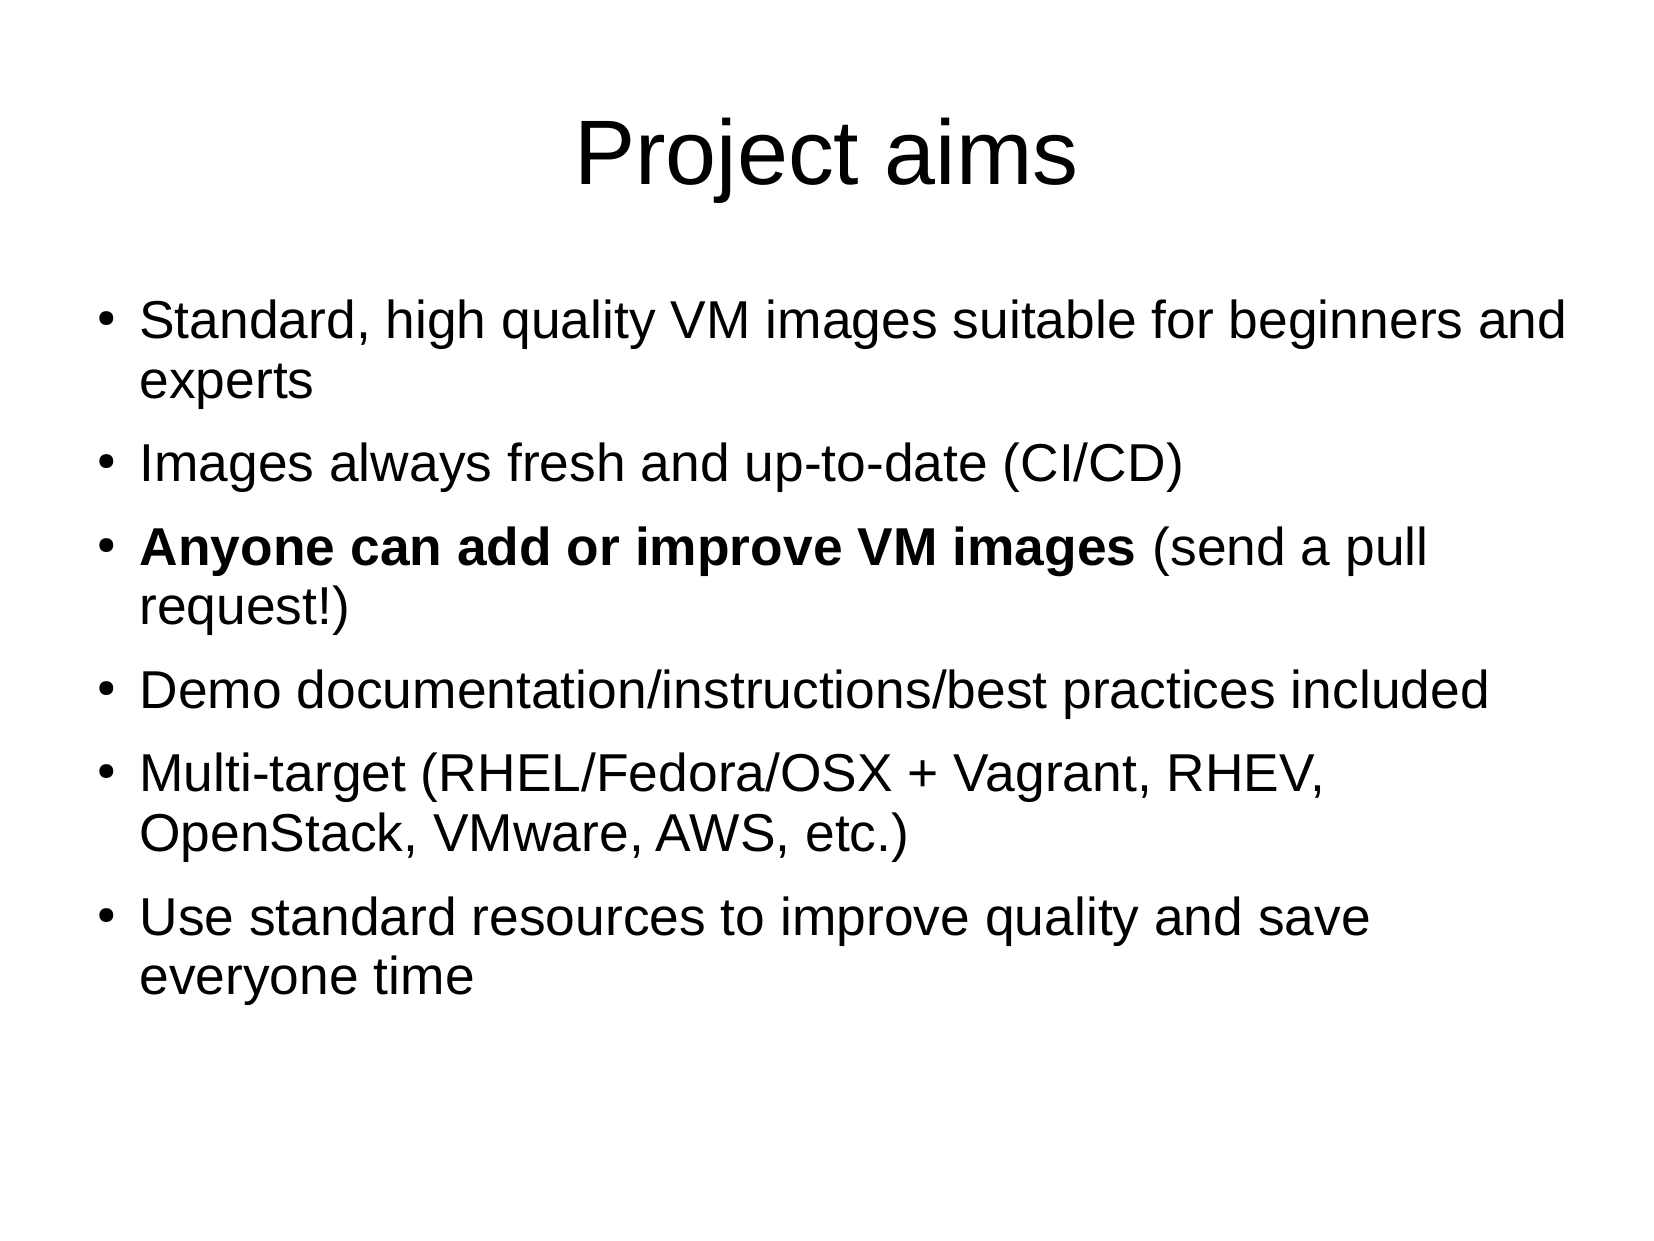

# Project aims
Standard, high quality VM images suitable for beginners and experts
Images always fresh and up-to-date (CI/CD)
Anyone can add or improve VM images (send a pull request!)
Demo documentation/instructions/best practices included
Multi-target (RHEL/Fedora/OSX + Vagrant, RHEV, OpenStack, VMware, AWS, etc.)
Use standard resources to improve quality and save everyone time